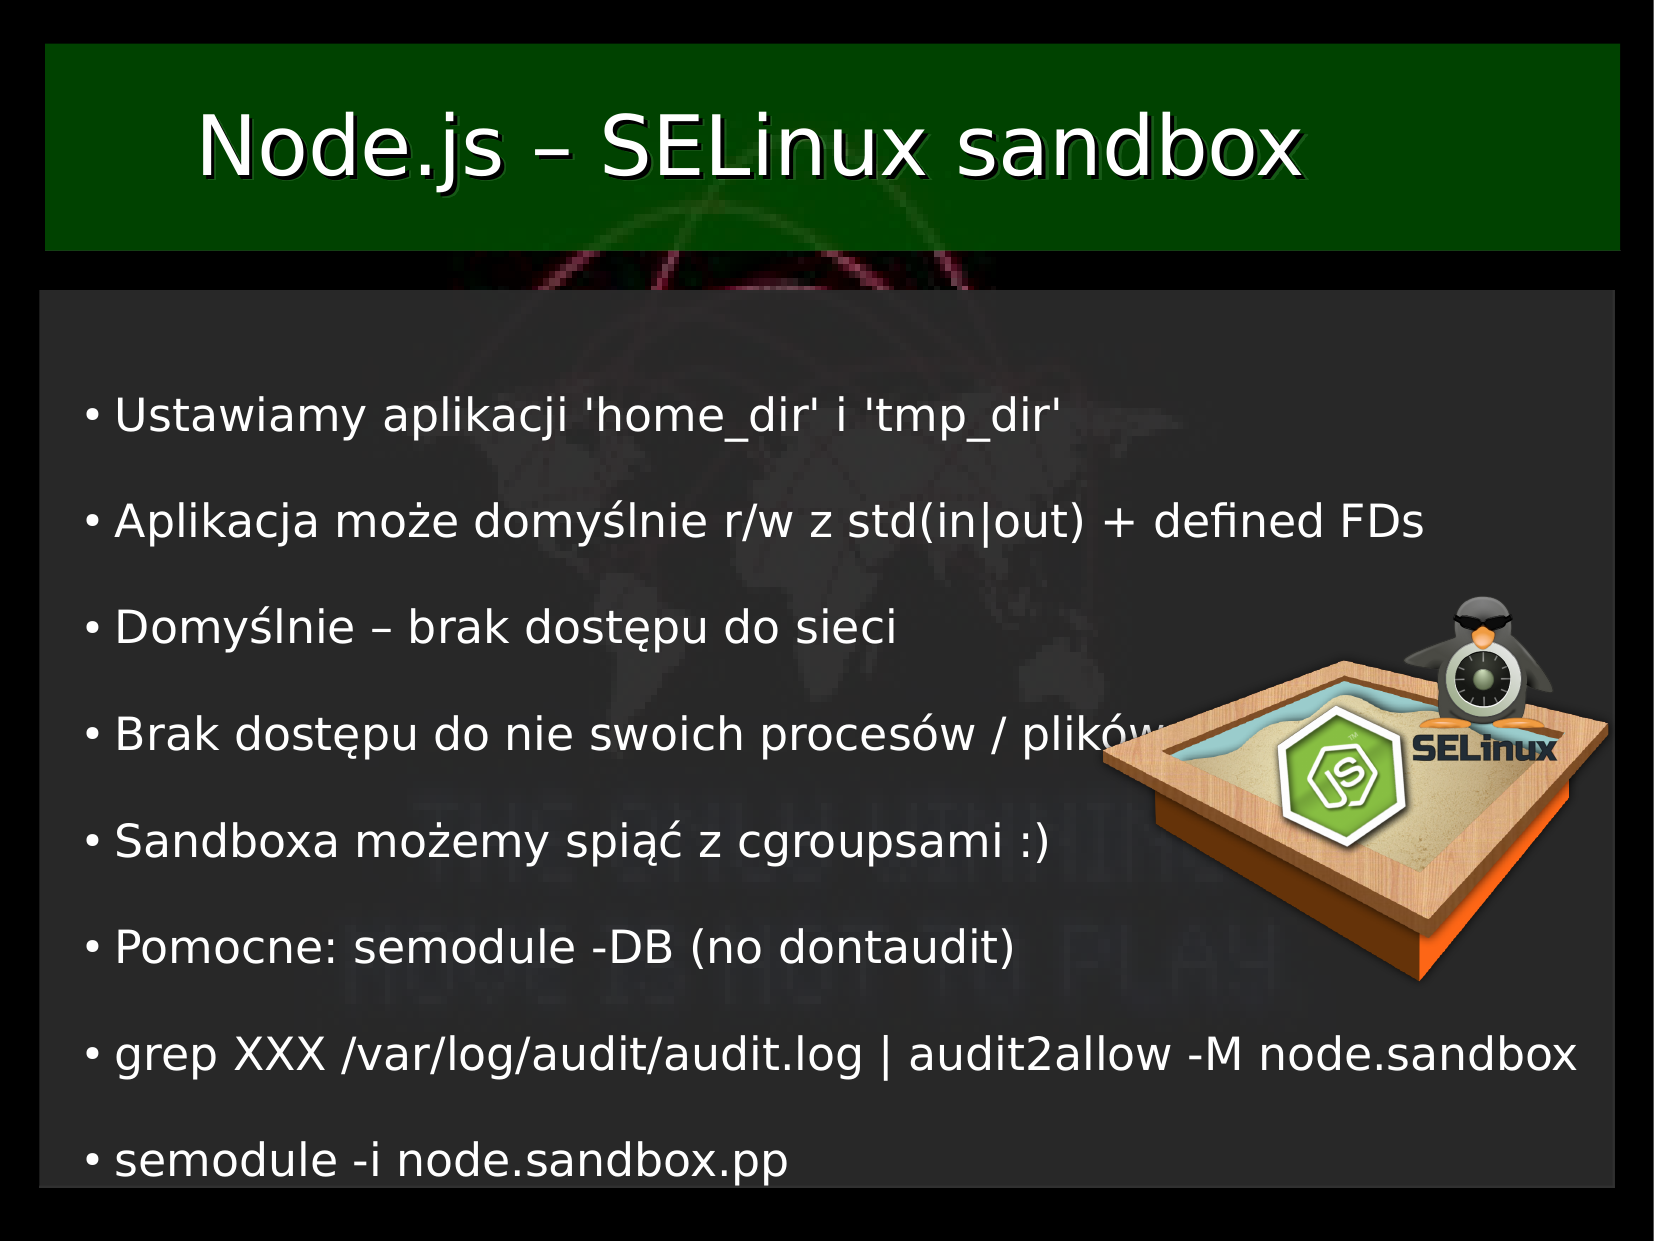

# Node.js – SELinux sandbox
 Ustawiamy aplikacji 'home_dir' i 'tmp_dir'
 Aplikacja może domyślnie r/w z std(in|out) + defined FDs
 Domyślnie – brak dostępu do sieci
 Brak dostępu do nie swoich procesów / plików
 Sandboxa możemy spiąć z cgroupsami :)
 Pomocne: semodule -DB (no dontaudit)
 grep XXX /var/log/audit/audit.log | audit2allow -M node.sandbox
 semodule -i node.sandbox.pp